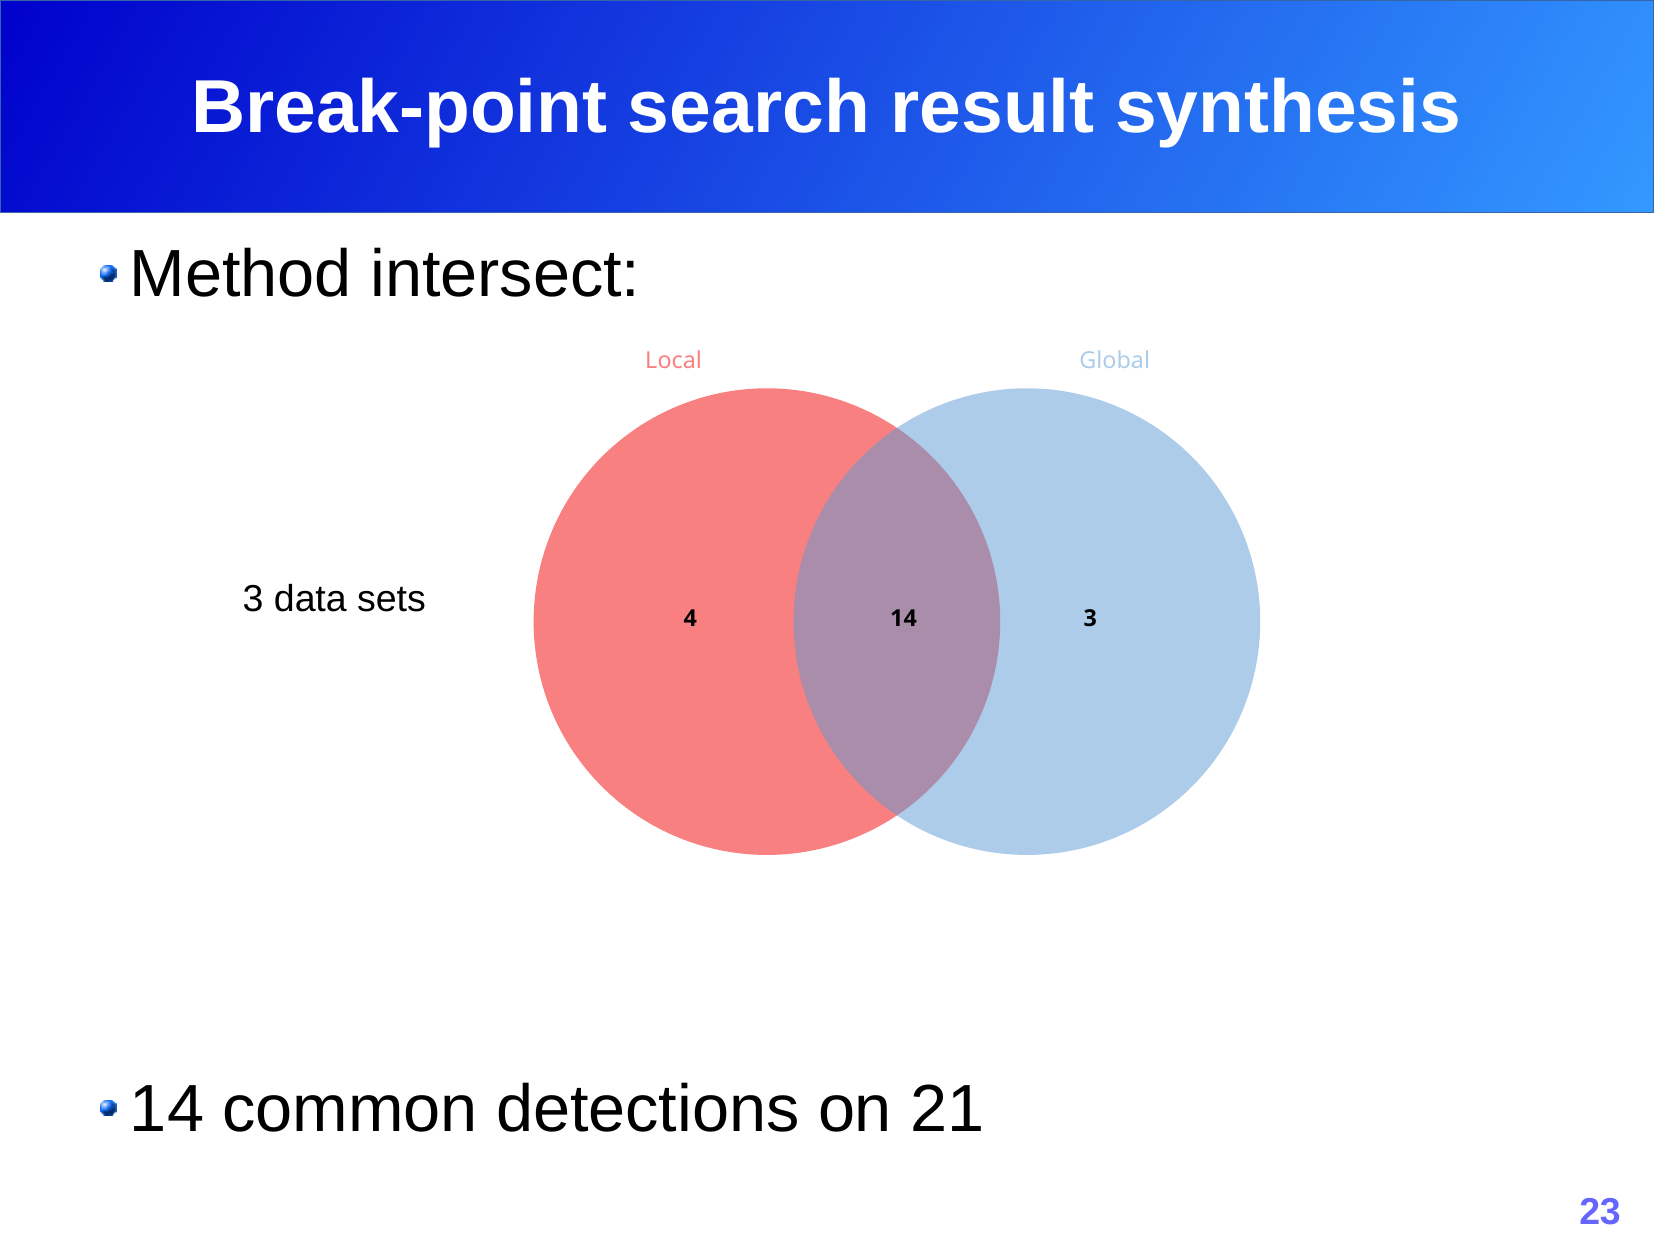

# Break-point search result synthesis
Method intersect:
14 common detections on 21
3 data sets
23